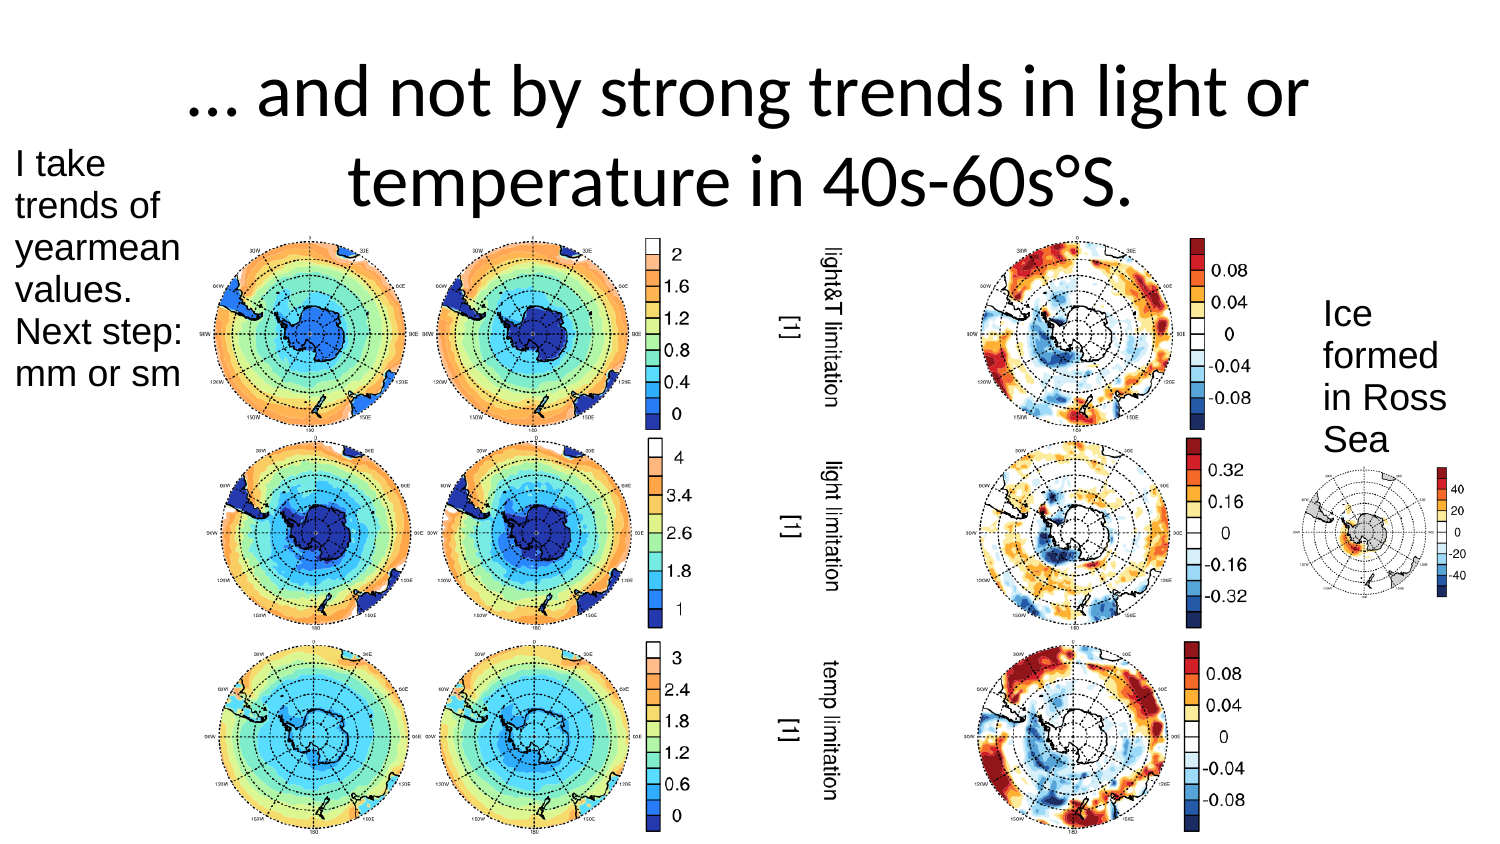

# … and not by strong trends in light or temperature in 40s-60s°S.
I take trends of yearmean values. Next step: mm or sm
Ice formed in Ross Sea